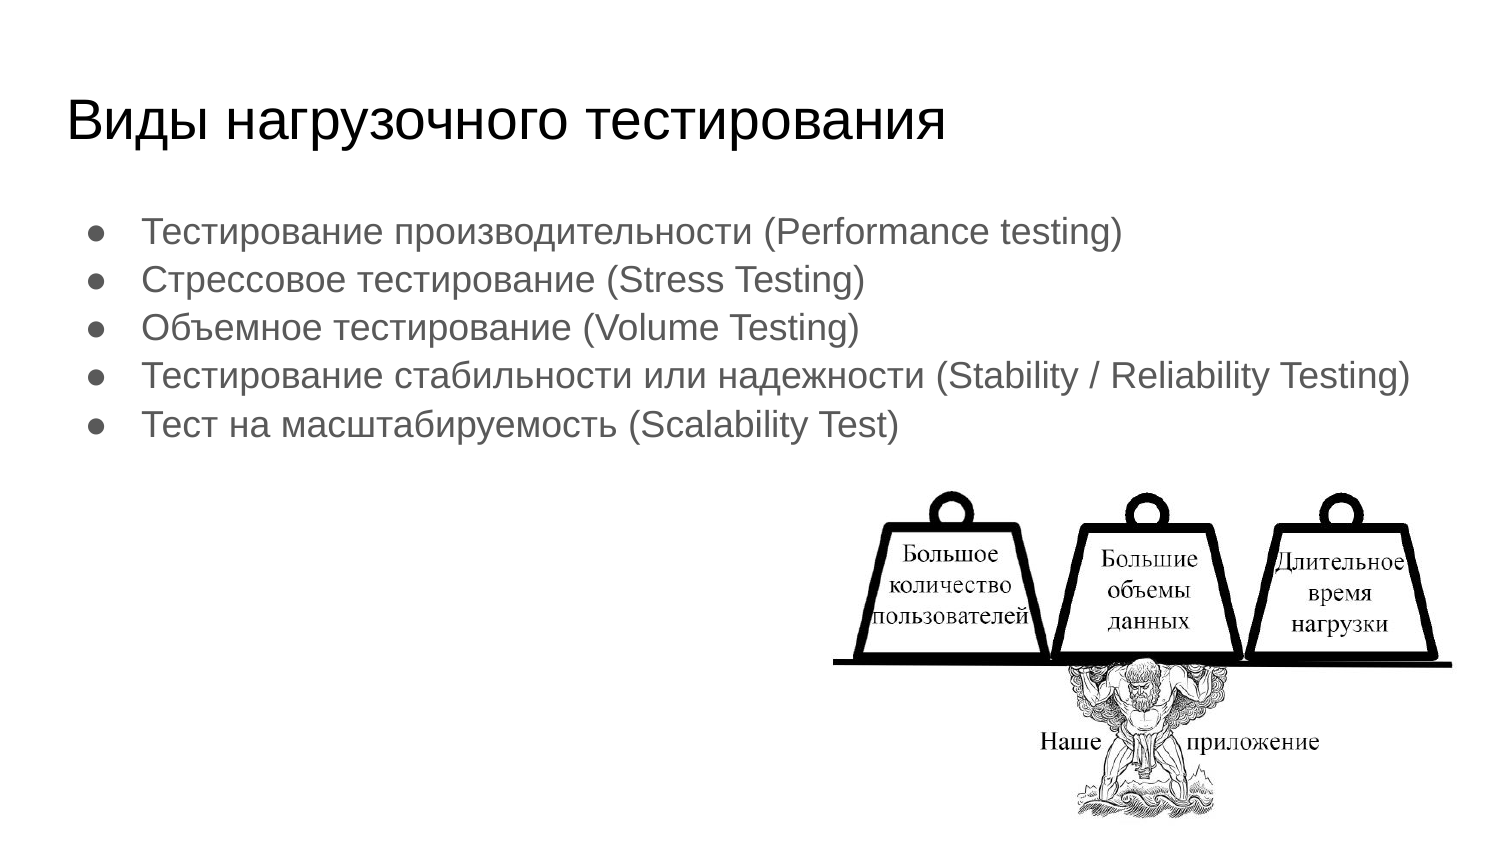

# Виды нагрузочного тестирования
Тестирование производительности (Performance testing)
Стрессовое тестирование (Stress Testing)
Объемное тестирование (Volume Testing)
Тестирование стабильности или надежности (Stability / Reliability Testing)
Тест на масштабируемость (Scalability Test)